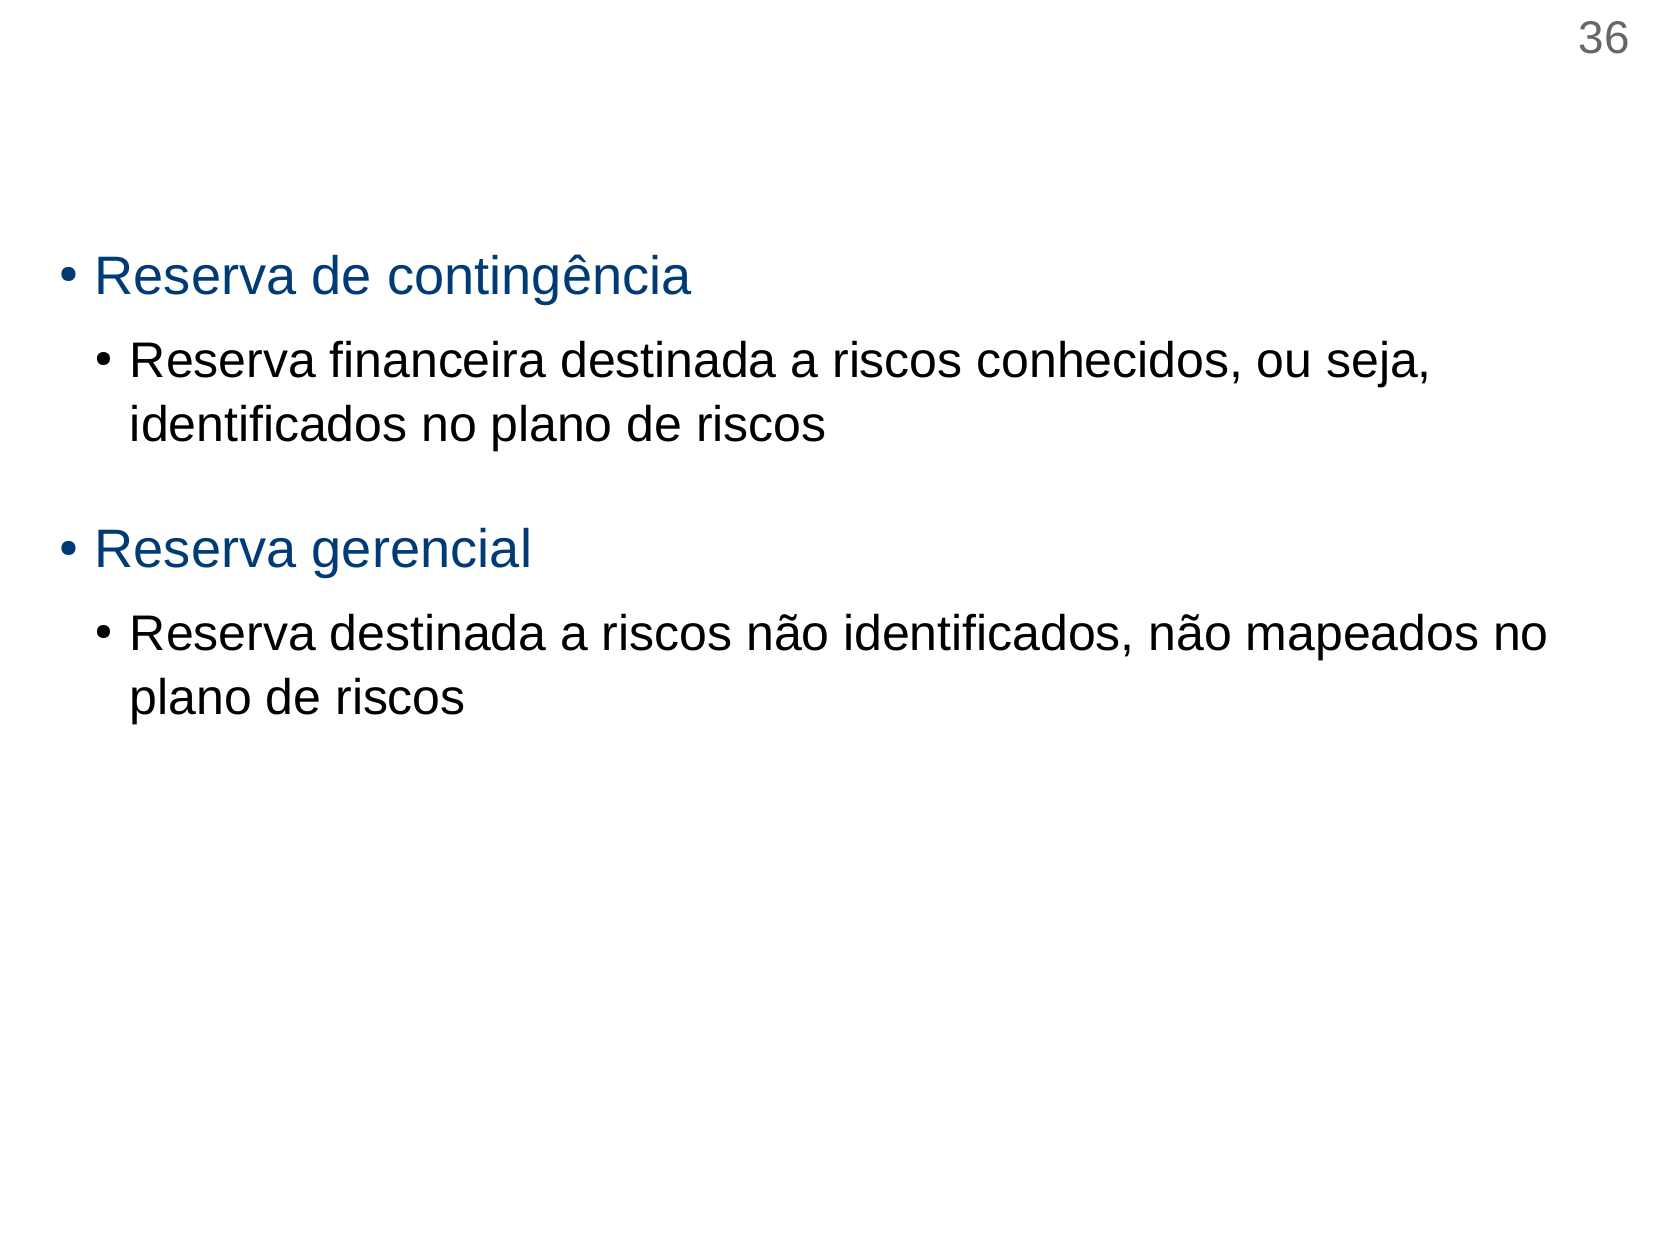

36
#
Reserva de contingência
Reserva financeira destinada a riscos conhecidos, ou seja, identificados no plano de riscos
Reserva gerencial
Reserva destinada a riscos não identificados, não mapeados no plano de riscos